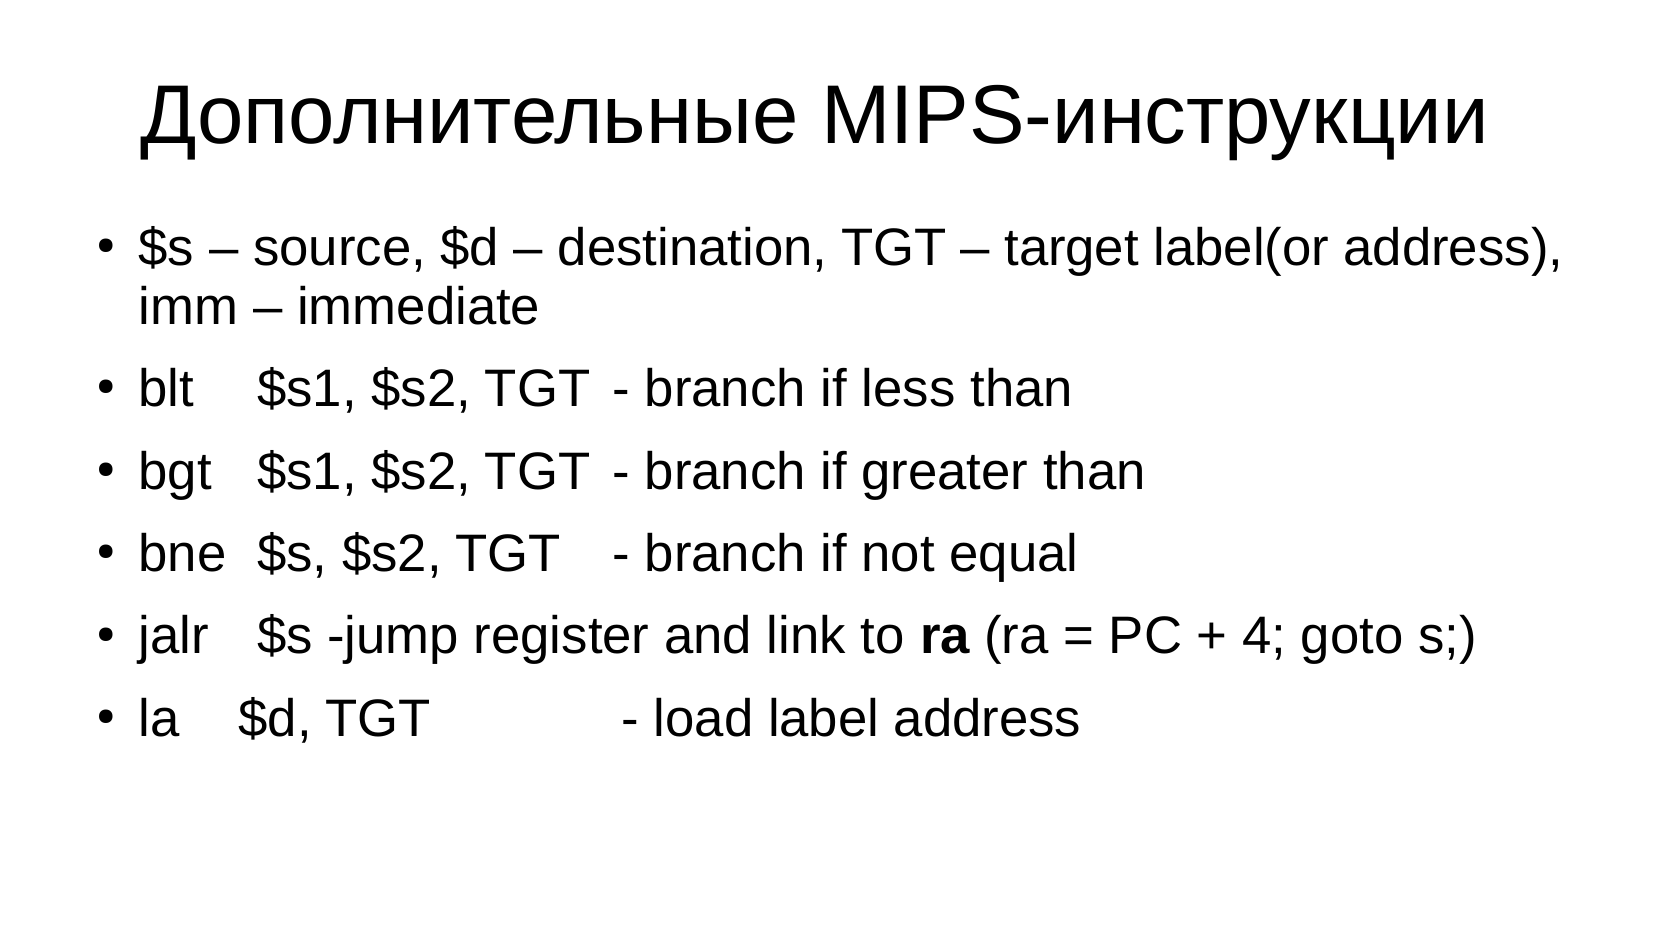

# Дополнительные MIPS-инструкции
$s – source, $d – destination, TGT – target label(or address), imm – immediate
blt 	$s1, $s2, TGT 		- branch if less than
bgt 	$s1, $s2, TGT		- branch if greater than
bne 	$s, $s2, TGT 		- branch if not equal
jalr 	$s -jump register and link to ra (ra = PC + 4; goto s;)
la $d, TGT - load label address